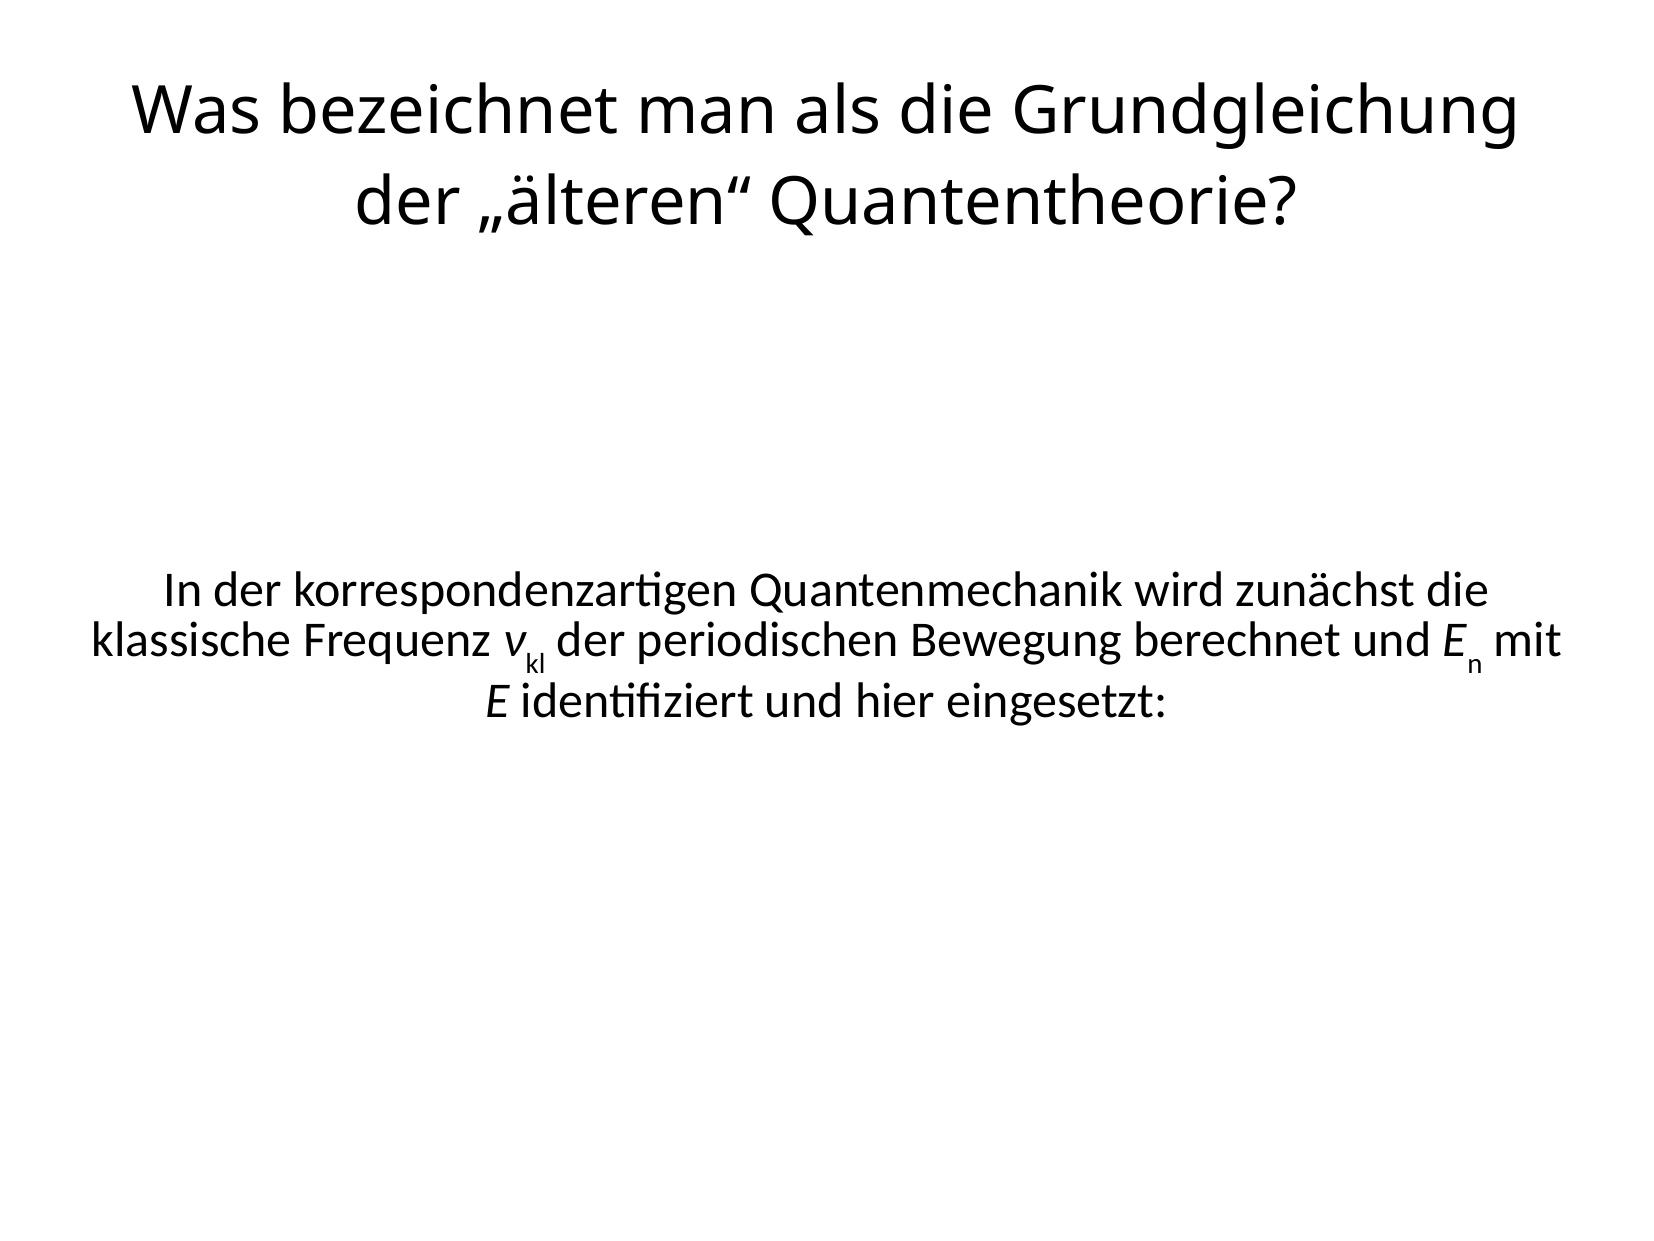

# Was bezeichnet man als die Grundgleichung der „älteren“ Quantentheorie?
In der korrespondenzartigen Quantenmechanik wird zunächst die klassische Frequenz νkl der periodischen Bewegung berechnet und En mit E identifiziert und hier eingesetzt: